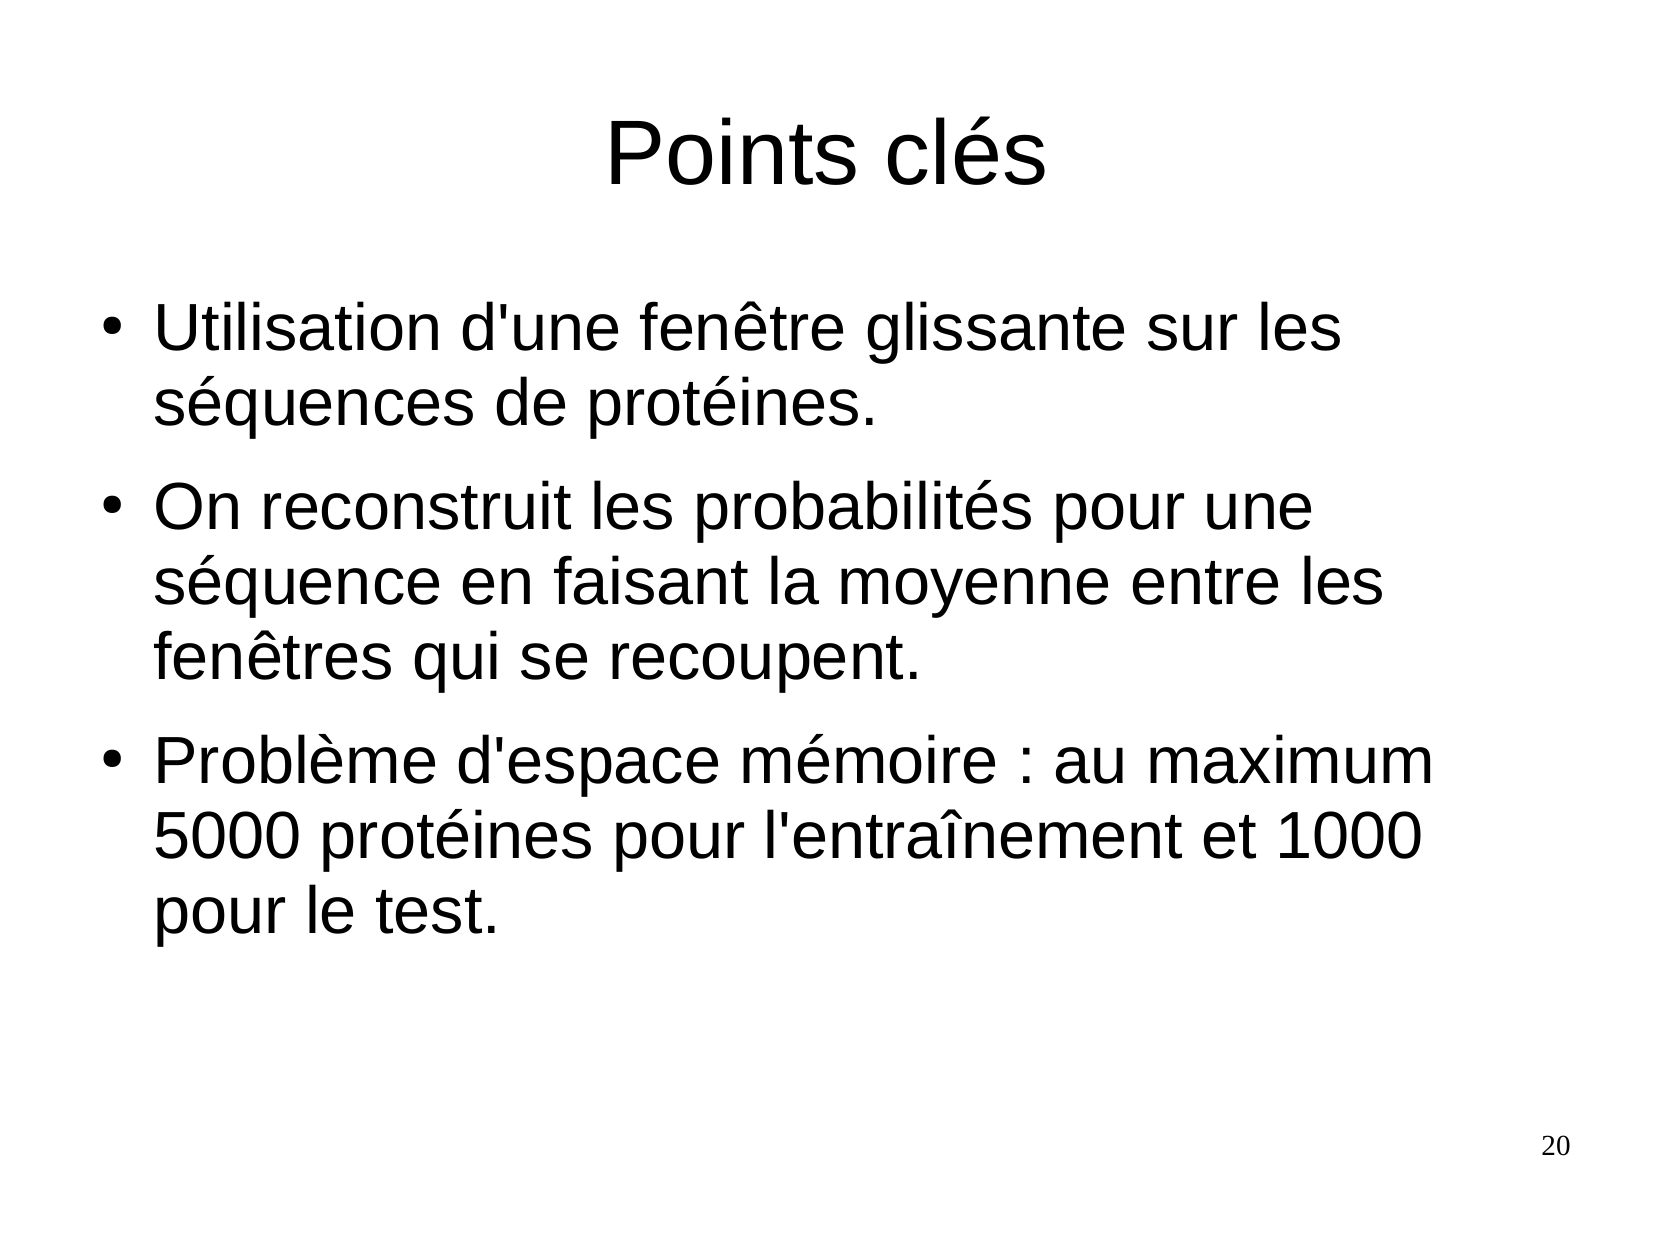

# Points clés
Utilisation d'une fenêtre glissante sur les séquences de protéines.
On reconstruit les probabilités pour une séquence en faisant la moyenne entre les fenêtres qui se recoupent.
Problème d'espace mémoire : au maximum 5000 protéines pour l'entraînement et 1000 pour le test.
20